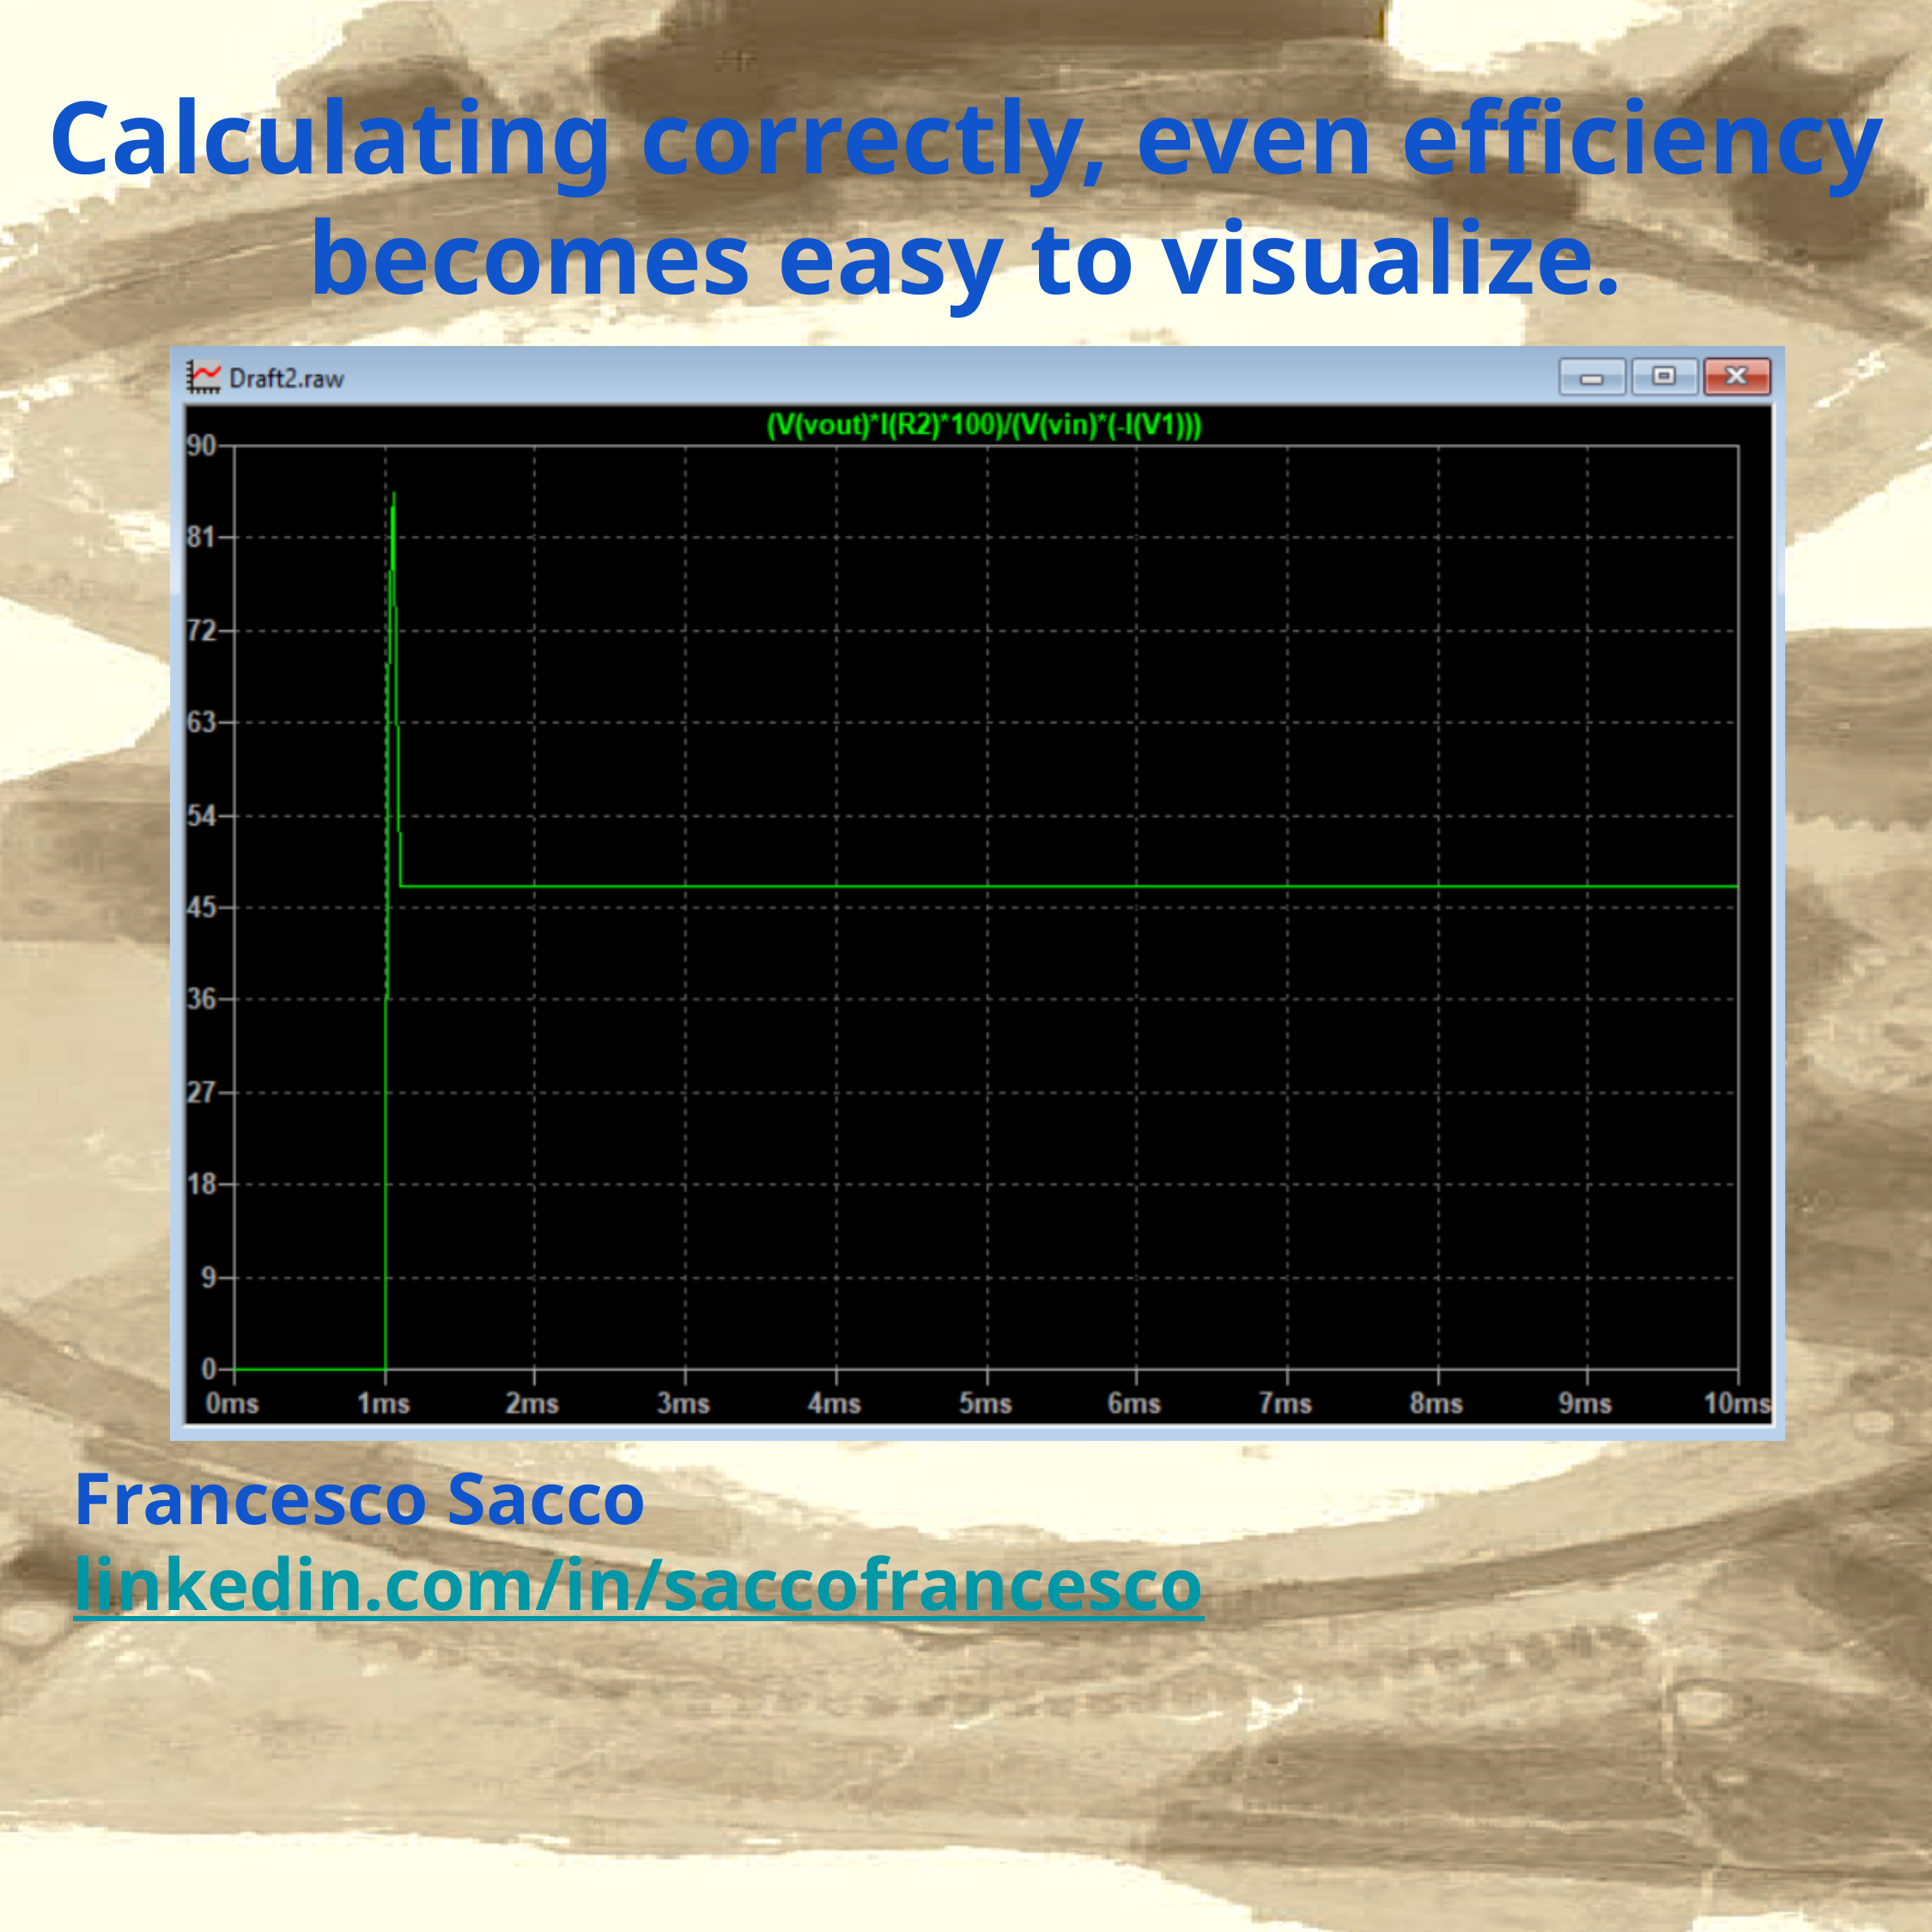

Calculating correctly, even efficiency becomes easy to visualize.
Francesco Sacco
linkedin.com/in/saccofrancesco